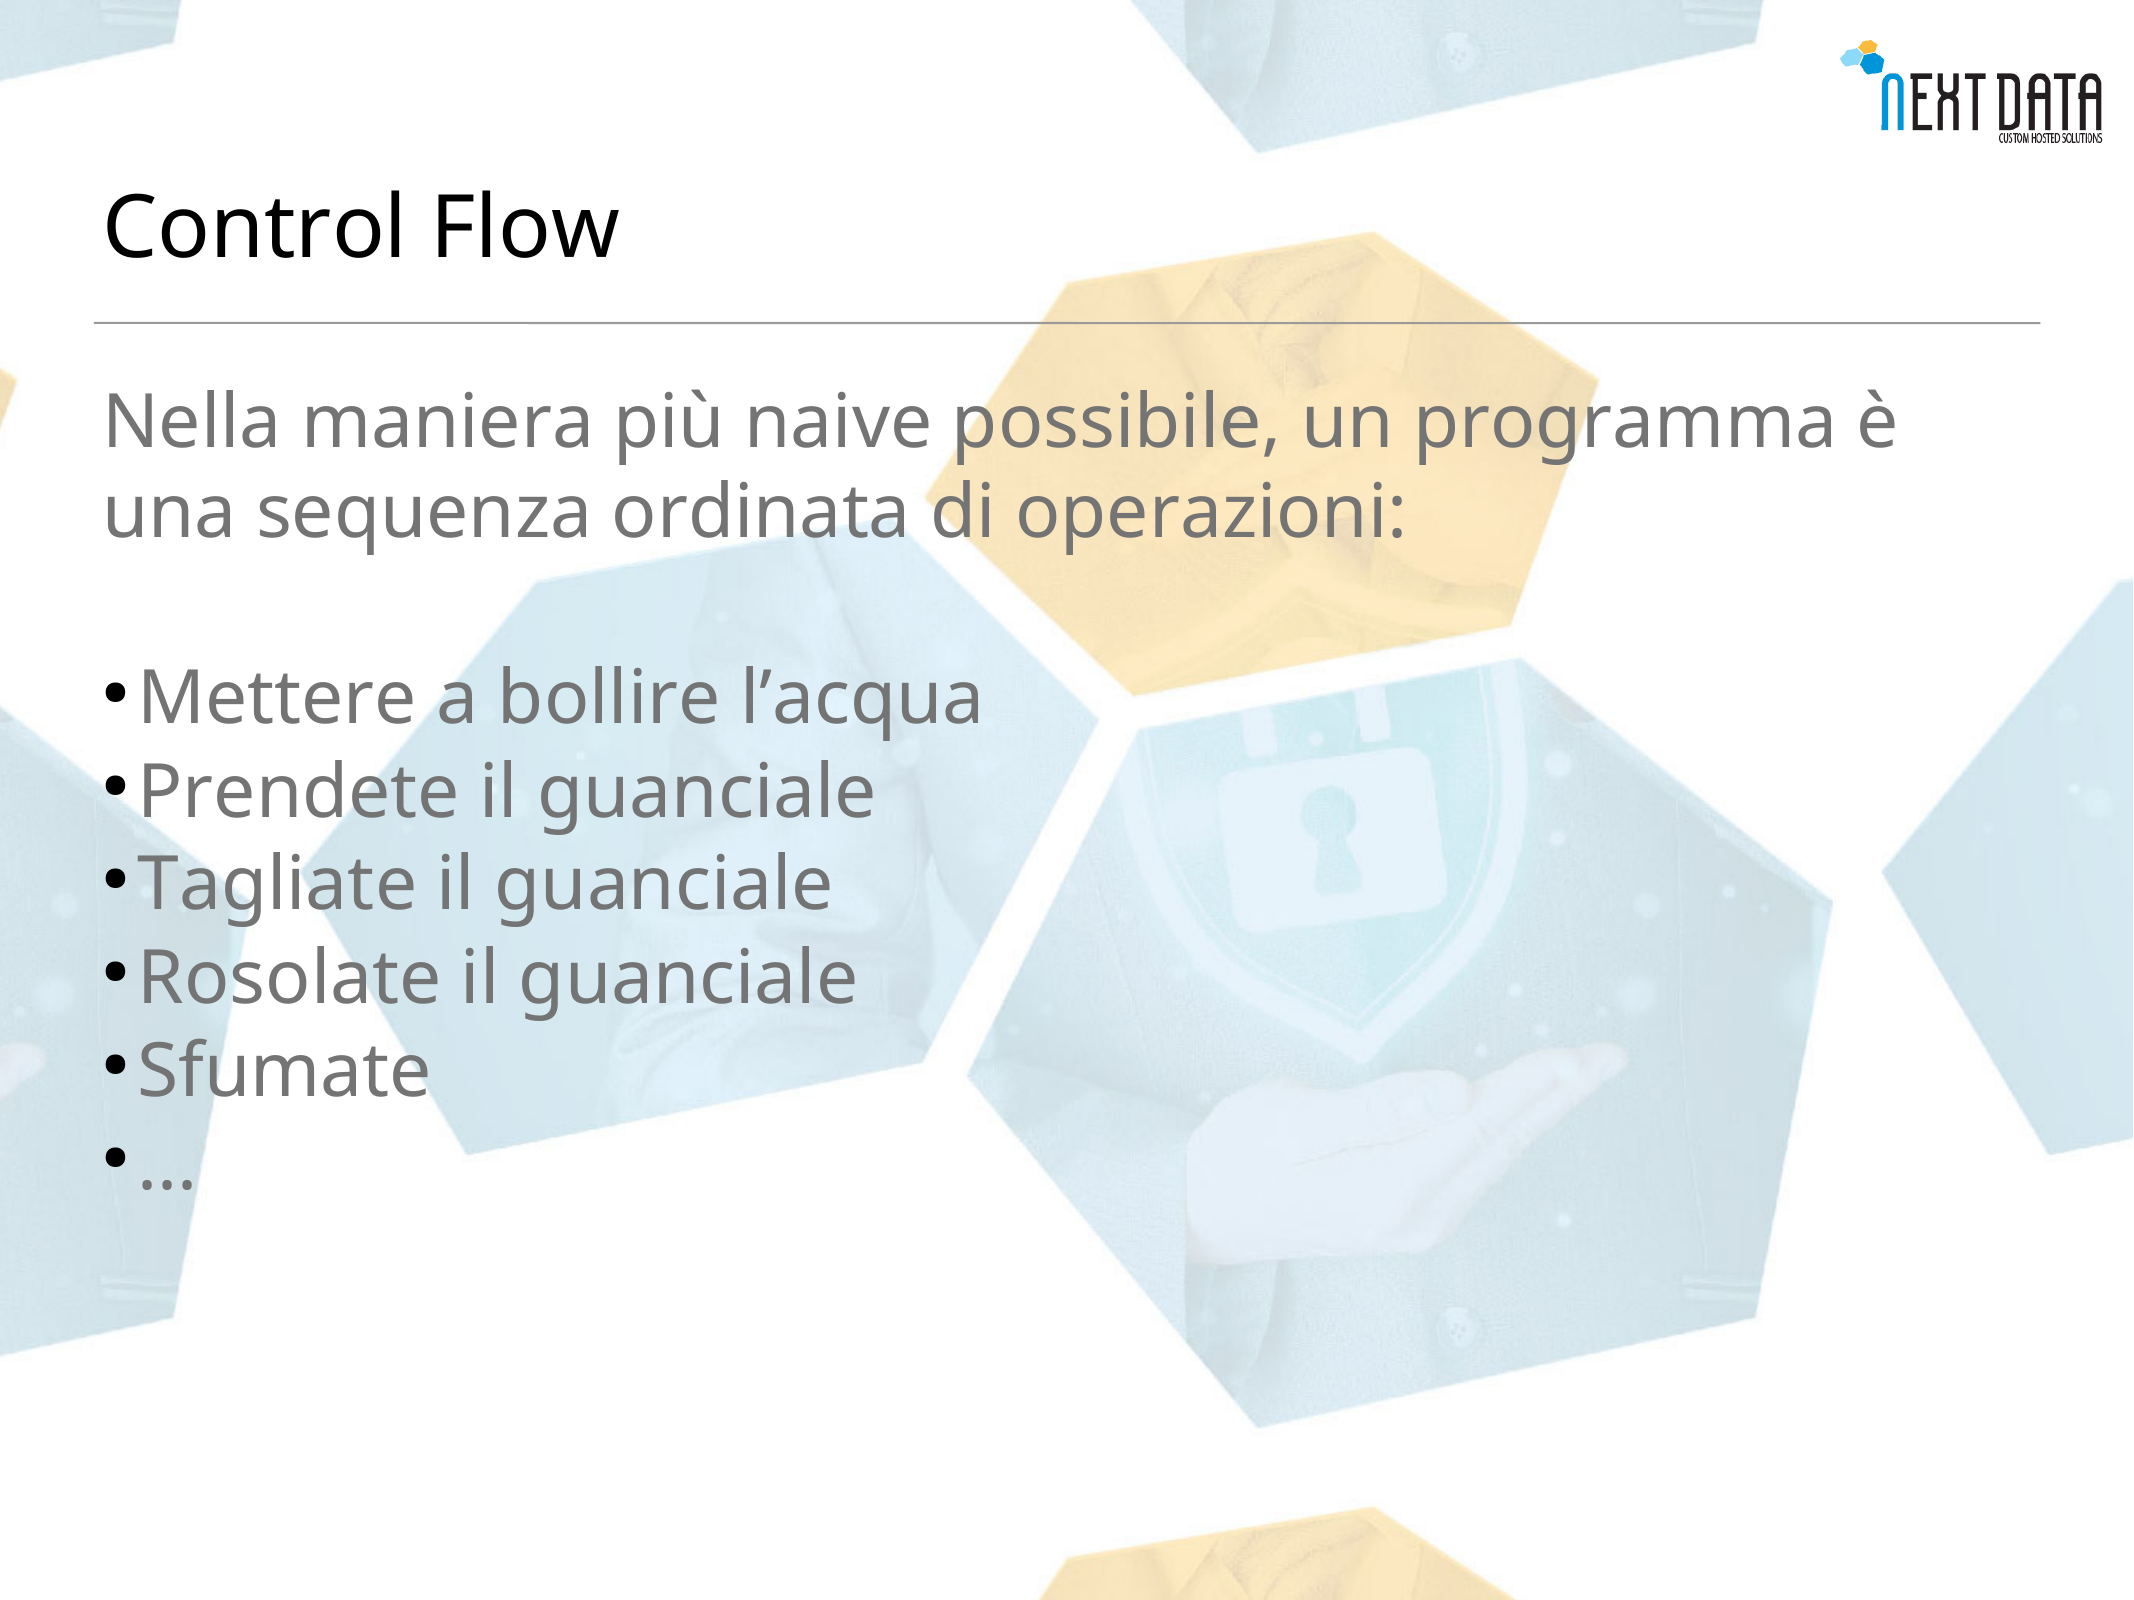

Control Flow
Nella maniera più naive possibile, un programma è una sequenza ordinata di operazioni:
Mettere a bollire l’acqua
Prendete il guanciale
Tagliate il guanciale
Rosolate il guanciale
Sfumate
...